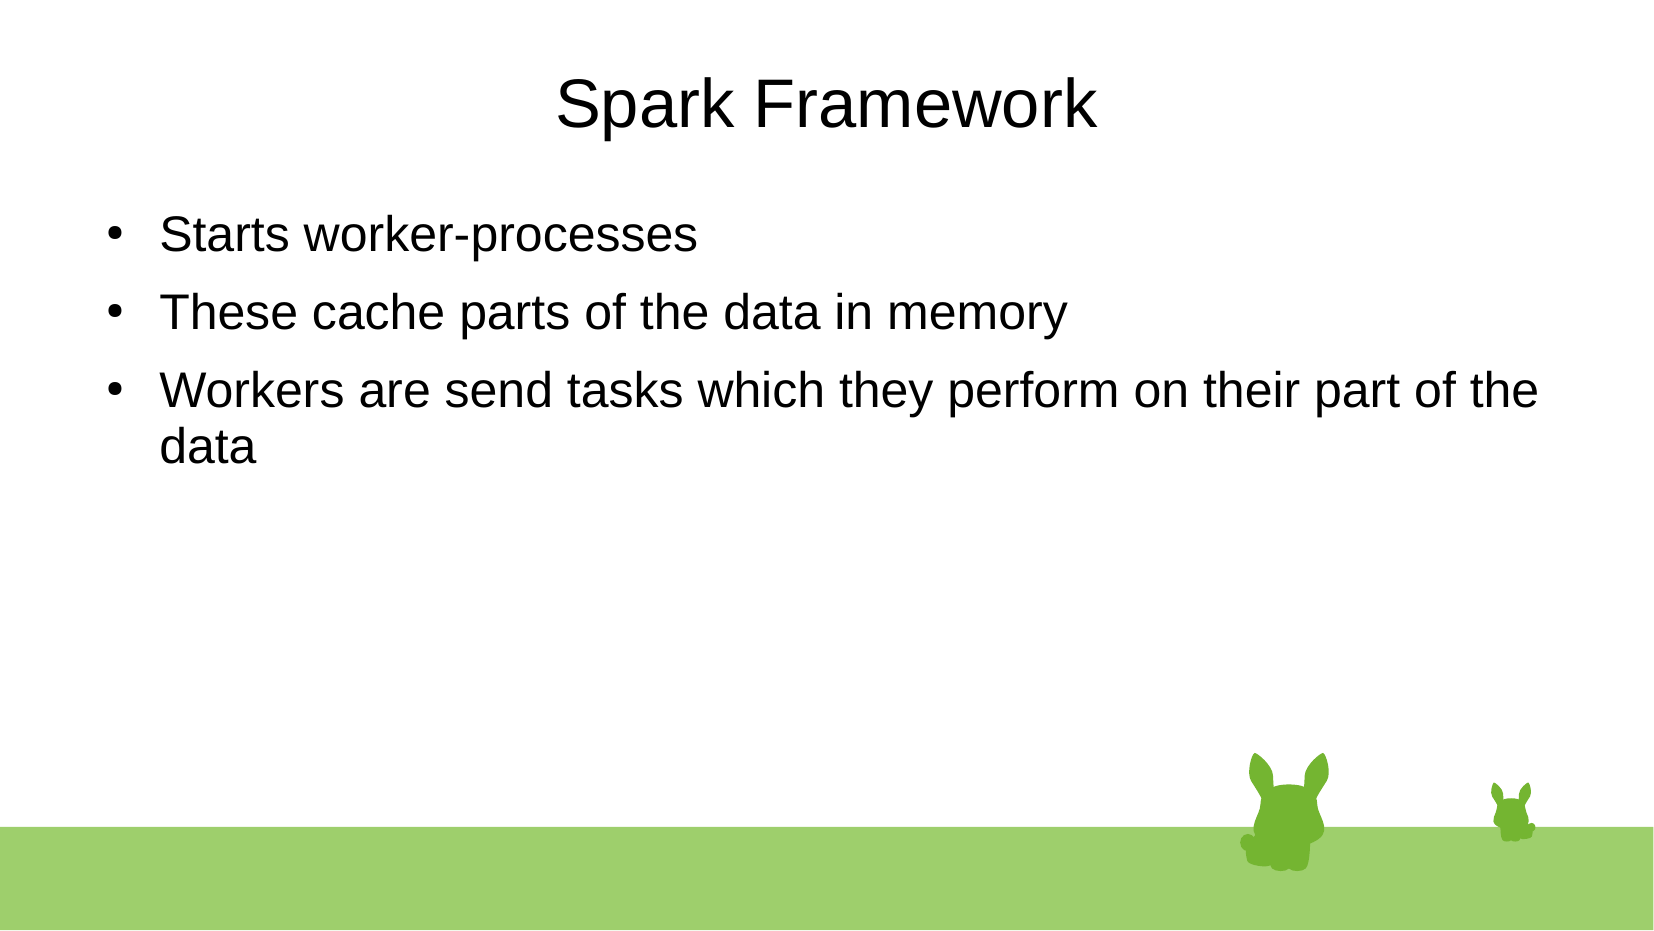

# Spark Framework
Starts worker-processes
These cache parts of the data in memory
Workers are send tasks which they perform on their part of the data